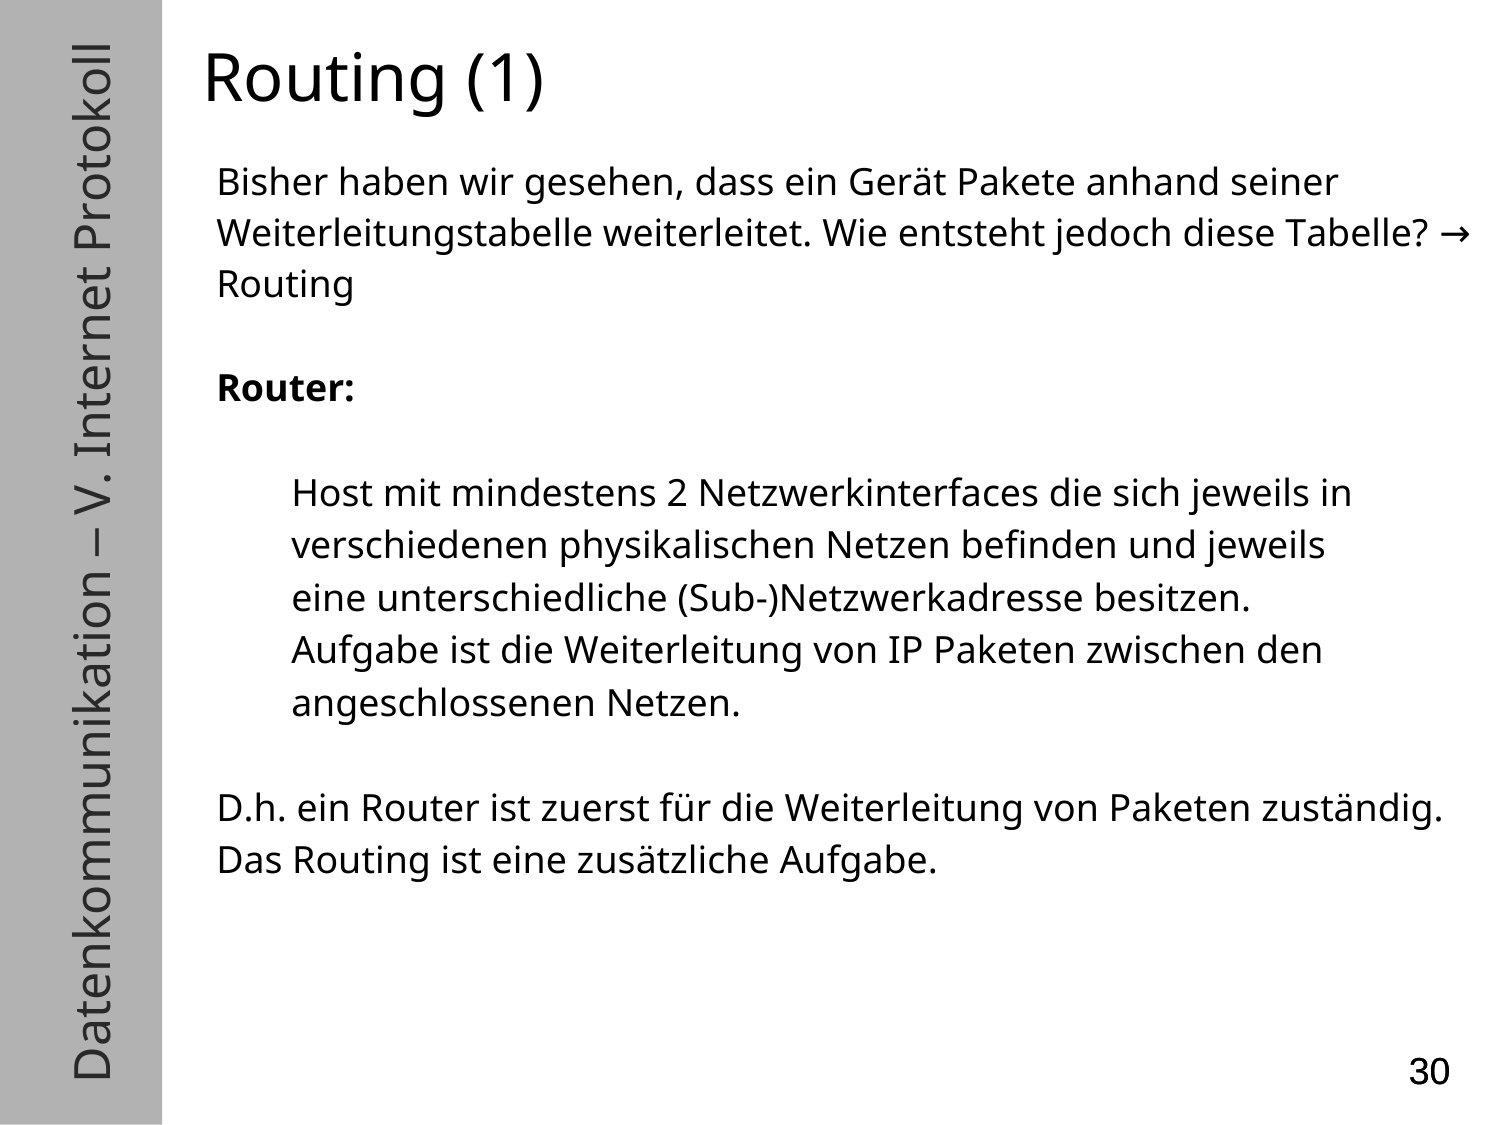

Routing (1)
Bisher haben wir gesehen, dass ein Gerät Pakete anhand seiner Weiterleitungstabelle weiterleitet. Wie entsteht jedoch diese Tabelle? → Routing
Router:
	Host mit mindestens 2 Netzwerkinterfaces die sich jeweils in
	verschiedenen physikalischen Netzen befinden und jeweils
	eine unterschiedliche (Sub-)Netzwerkadresse besitzen.
	Aufgabe ist die Weiterleitung von IP Paketen zwischen den
	angeschlossenen Netzen.
D.h. ein Router ist zuerst für die Weiterleitung von Paketen zuständig. Das Routing ist eine zusätzliche Aufgabe.
Datenkommunikation – V. Internet Protokoll